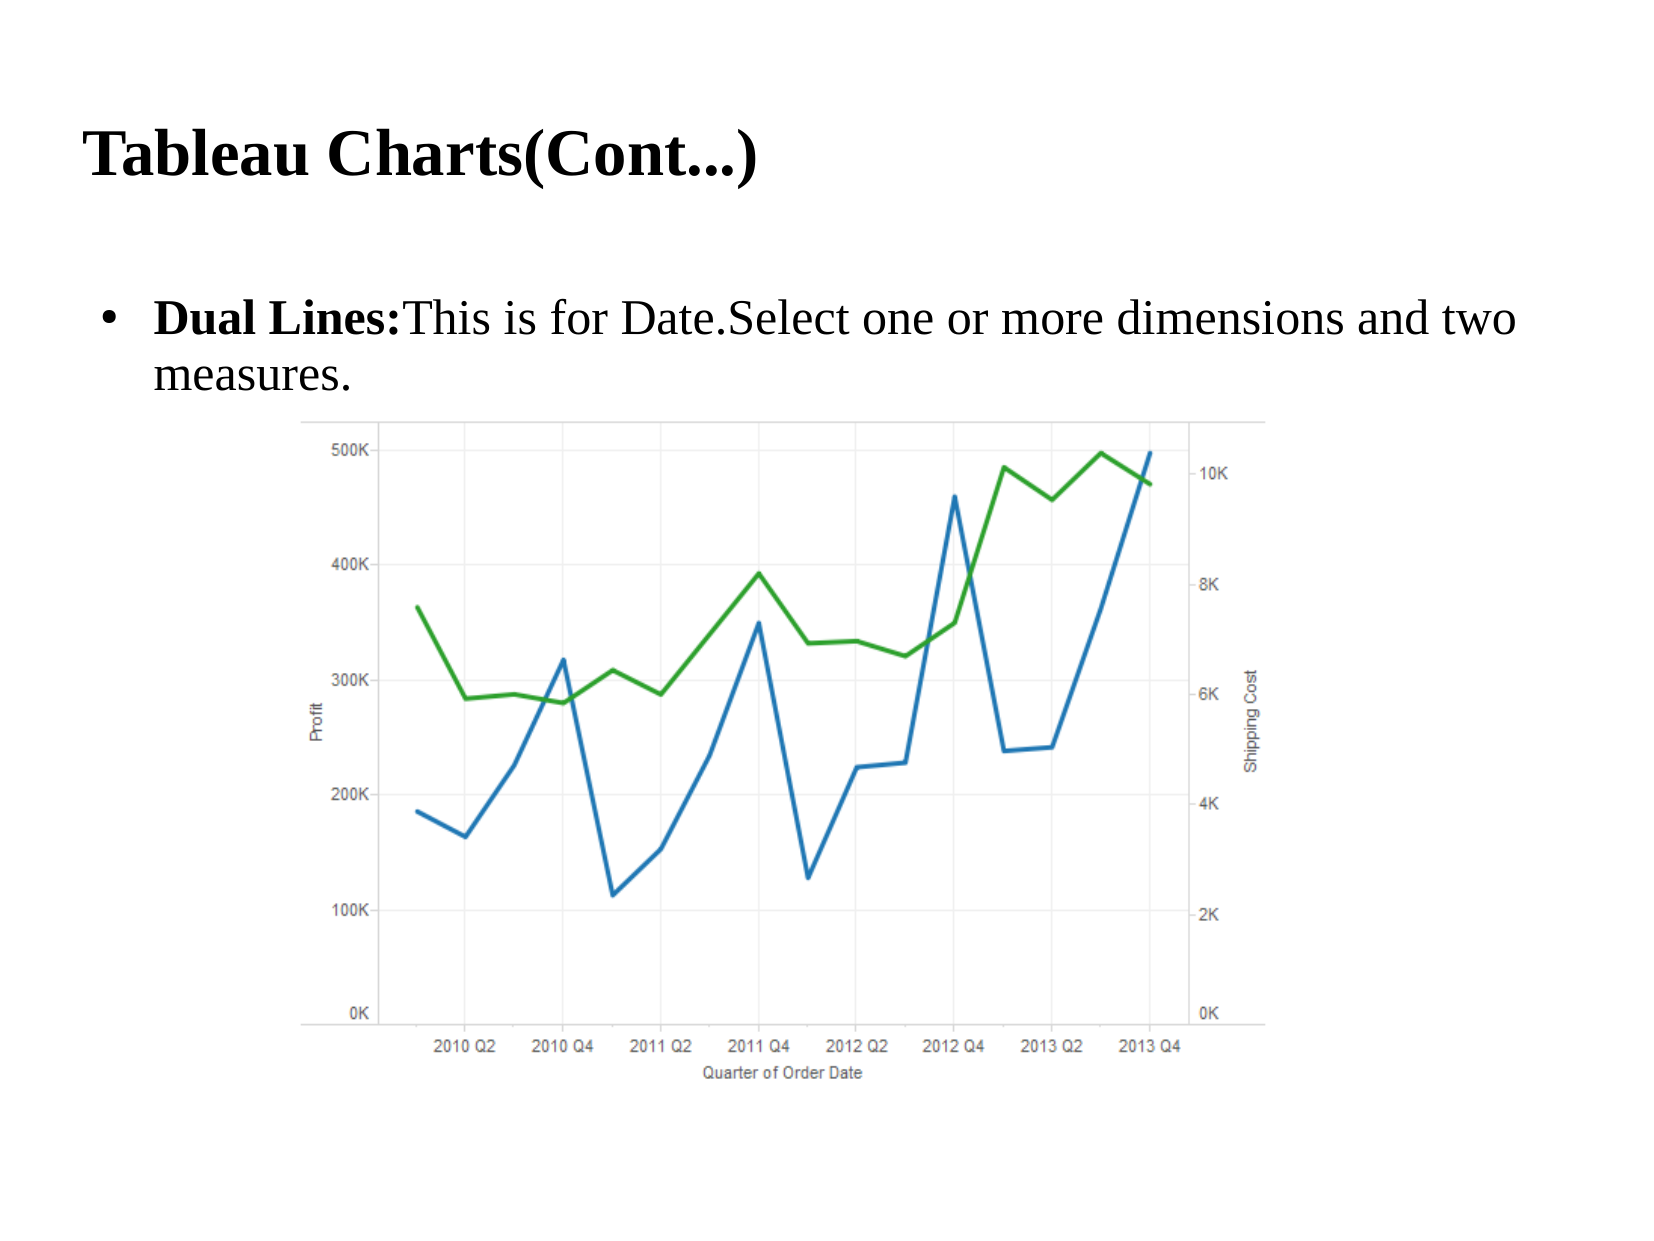

# Tableau Charts(Cont...)
Dual Lines:This is for Date.Select one or more dimensions and two measures.